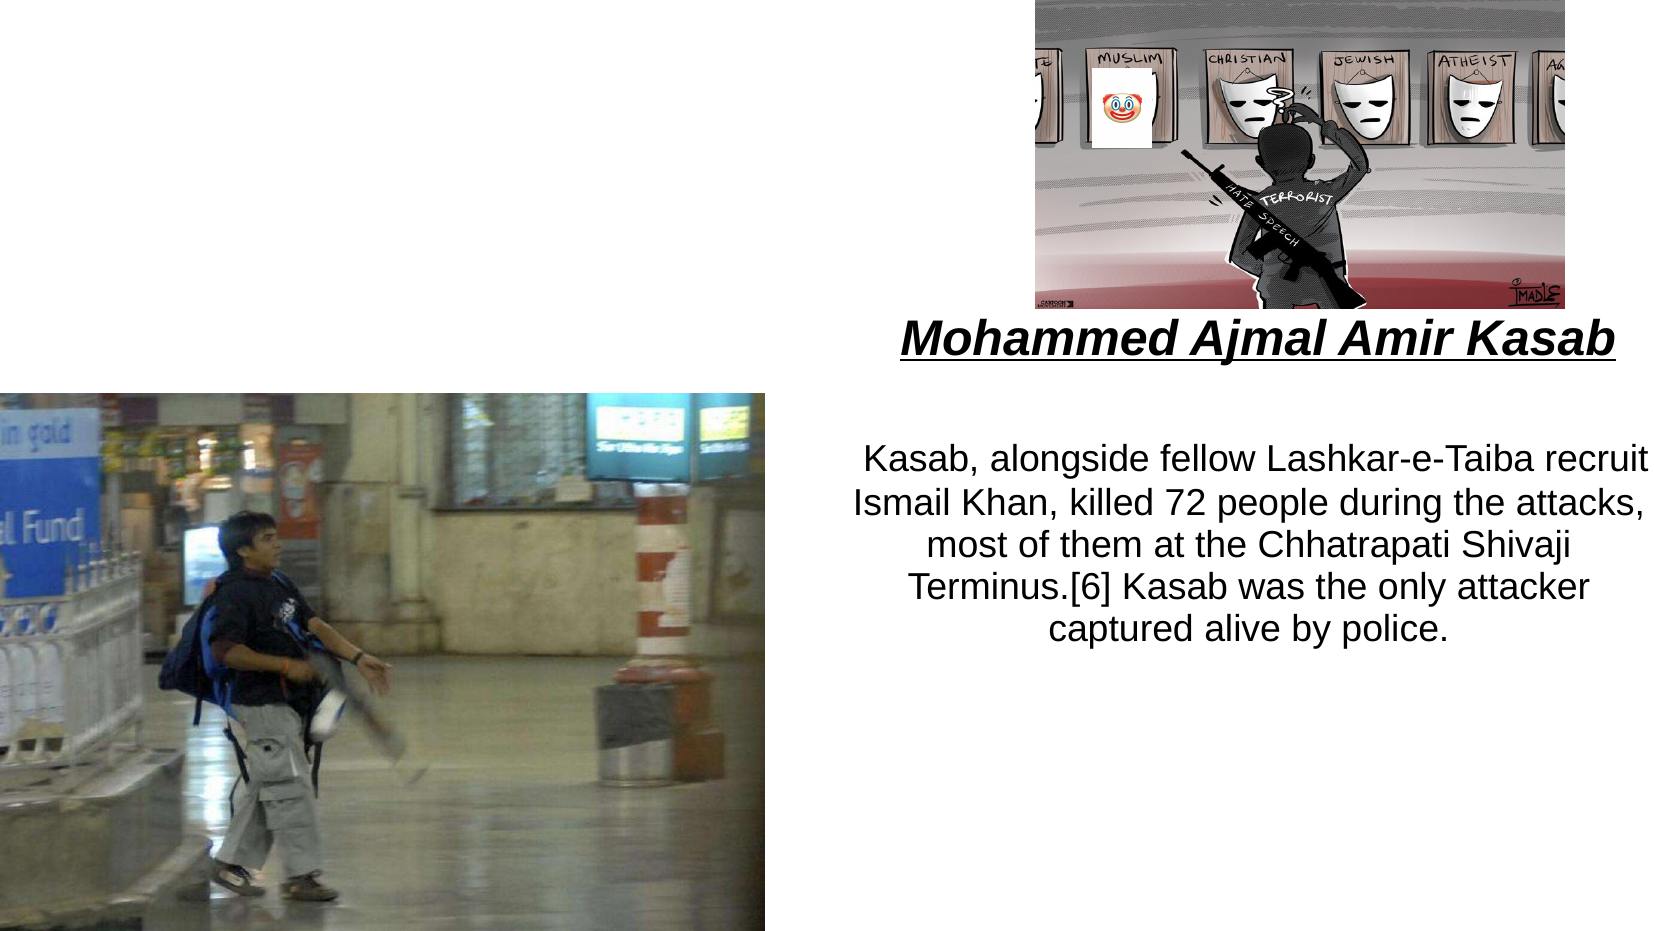

# Mohammed Ajmal Amir Kasab
 Kasab, alongside fellow Lashkar-e-Taiba recruit Ismail Khan, killed 72 people during the attacks, most of them at the Chhatrapati Shivaji Terminus.[6] Kasab was the only attacker captured alive by police.